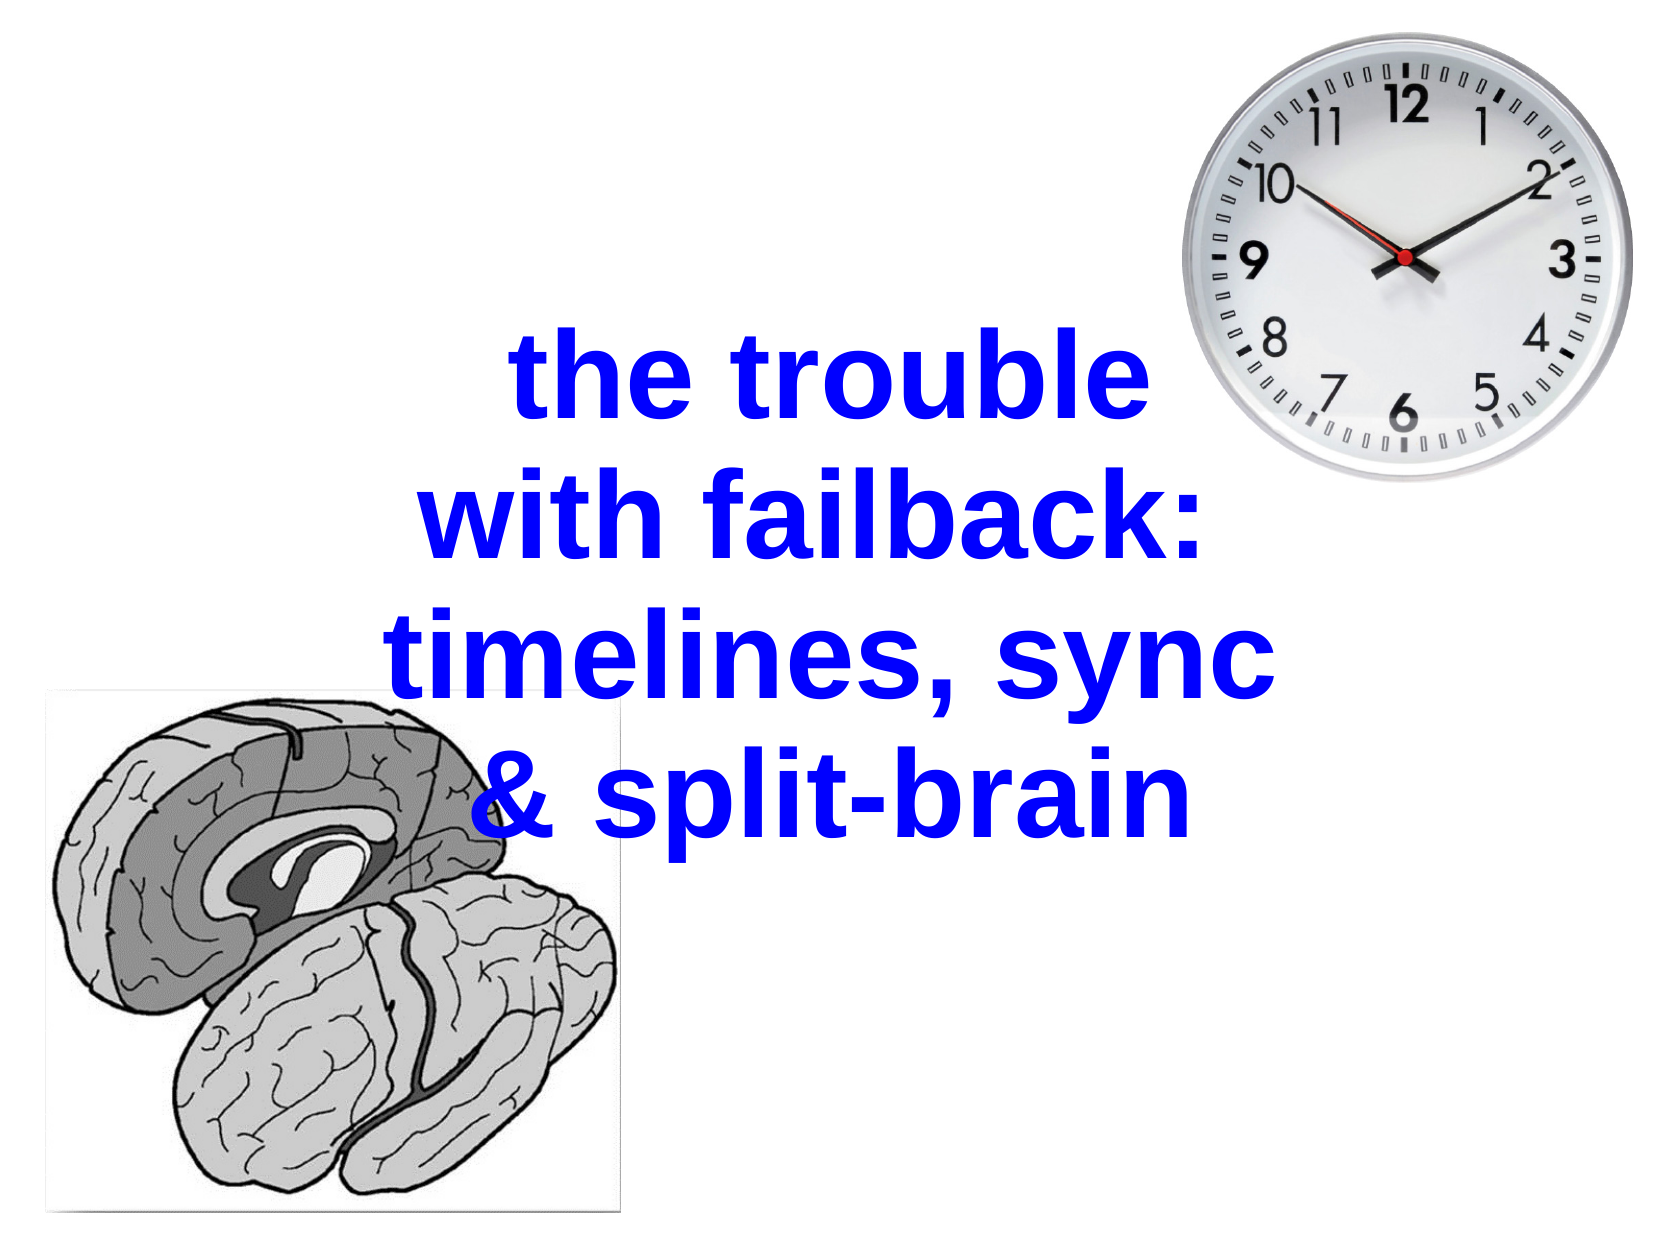

# the trouble with failback: timelines, sync & split-brain